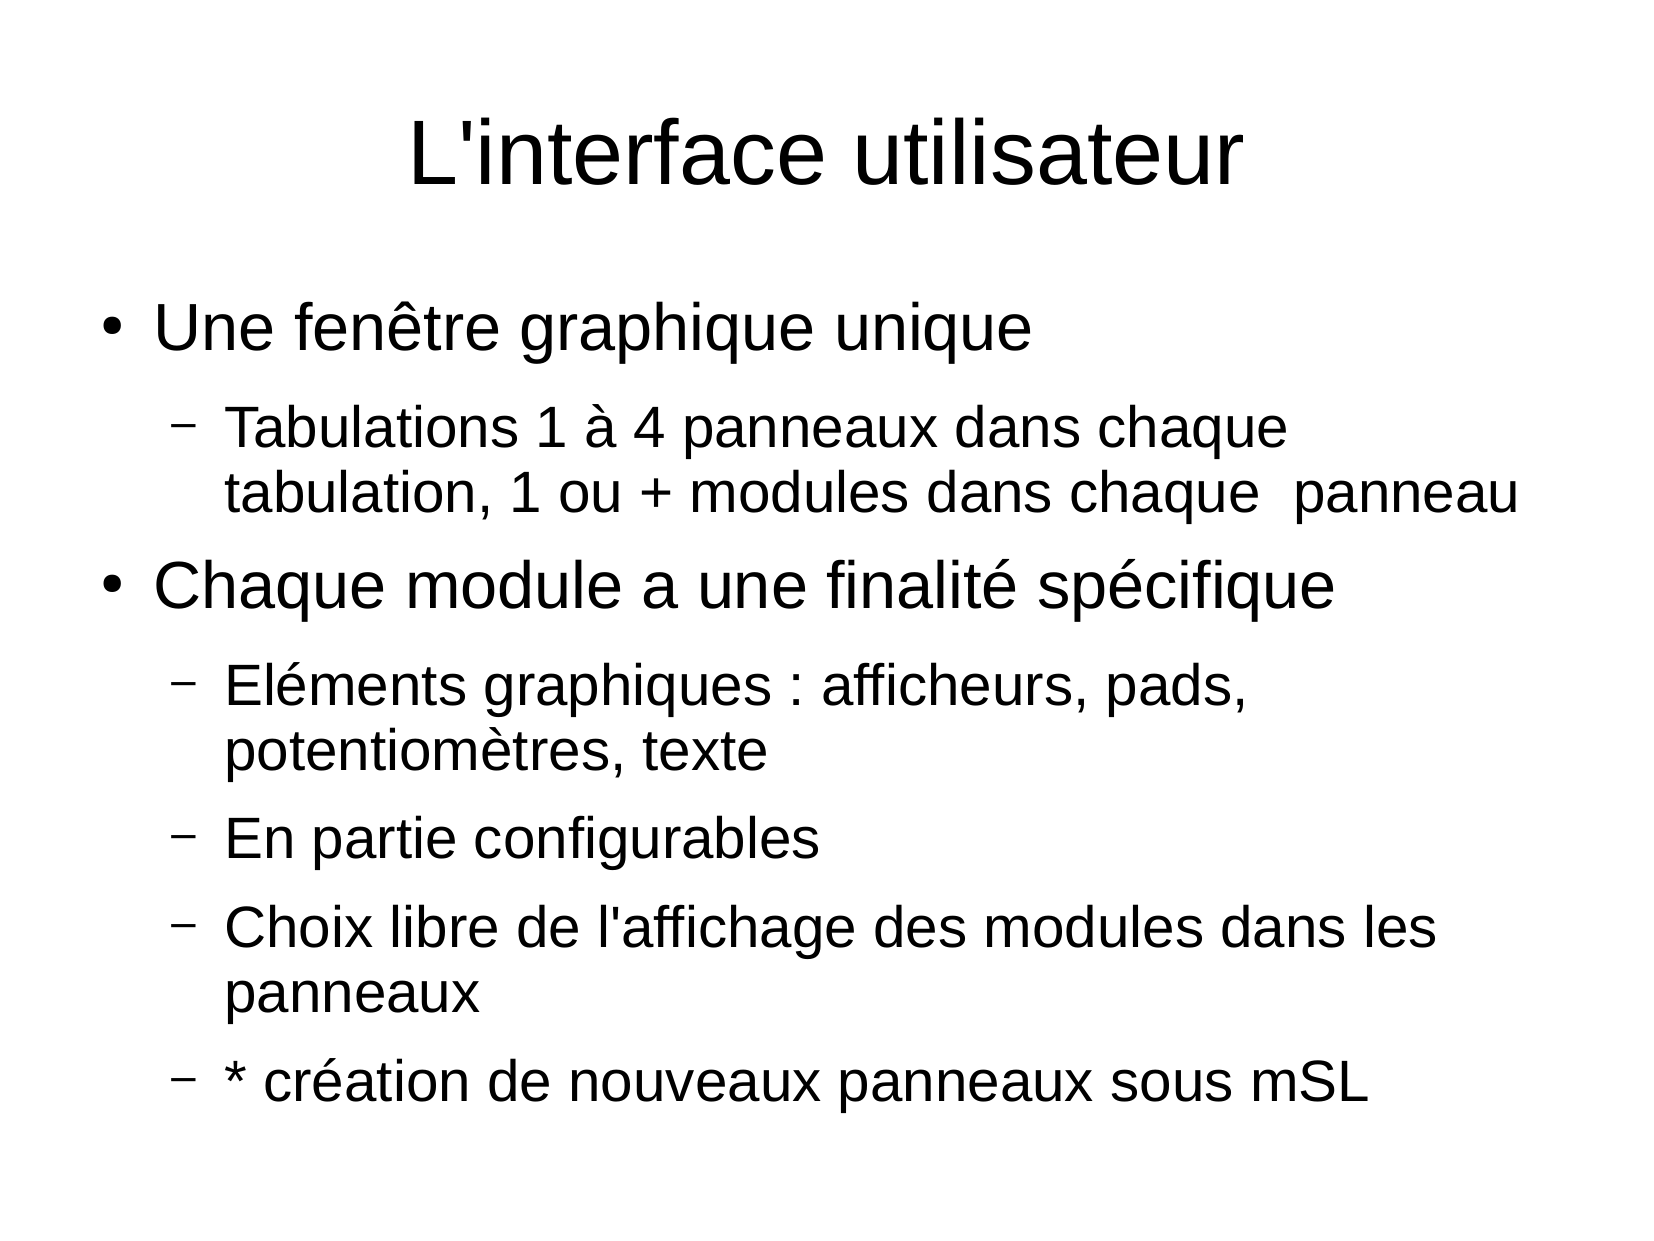

# L'interface utilisateur
Une fenêtre graphique unique
Tabulations 1 à 4 panneaux dans chaque tabulation, 1 ou + modules dans chaque panneau
Chaque module a une finalité spécifique
Eléments graphiques : afficheurs, pads, potentiomètres, texte
En partie configurables
Choix libre de l'affichage des modules dans les panneaux
* création de nouveaux panneaux sous mSL